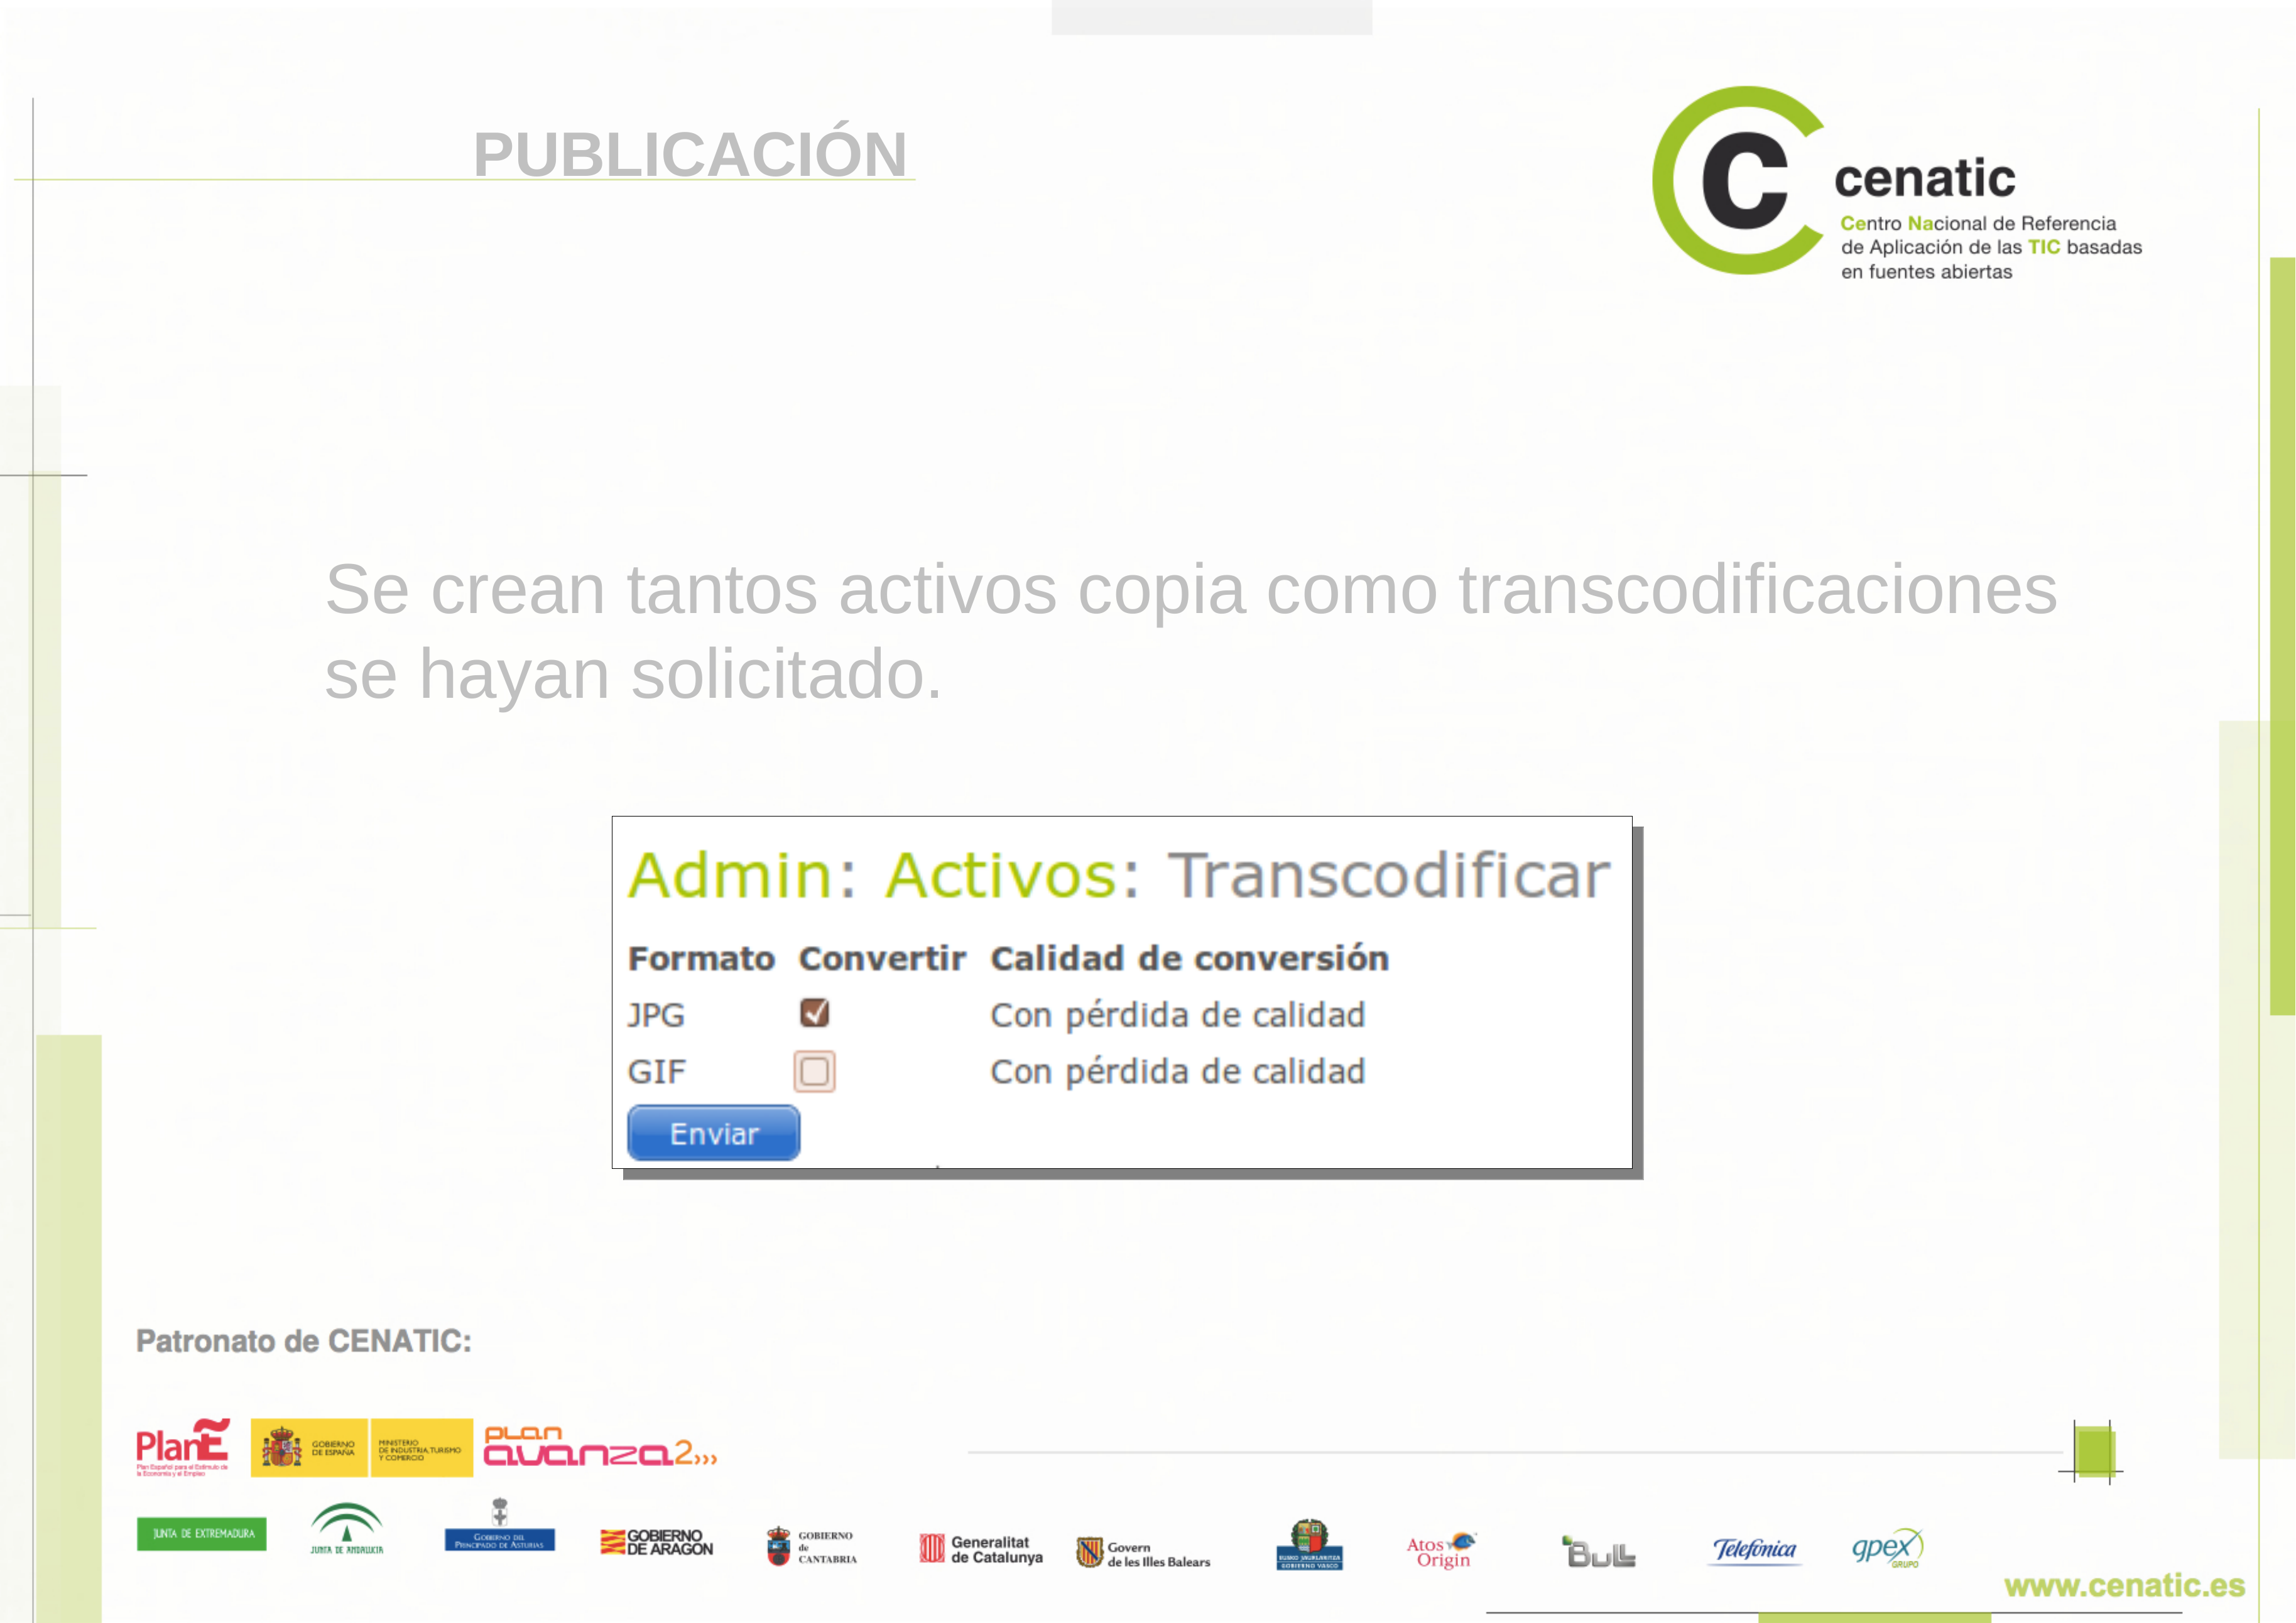

PUBLICACIÓN
Se crean tantos activos copia como transcodificaciones se hayan solicitado.